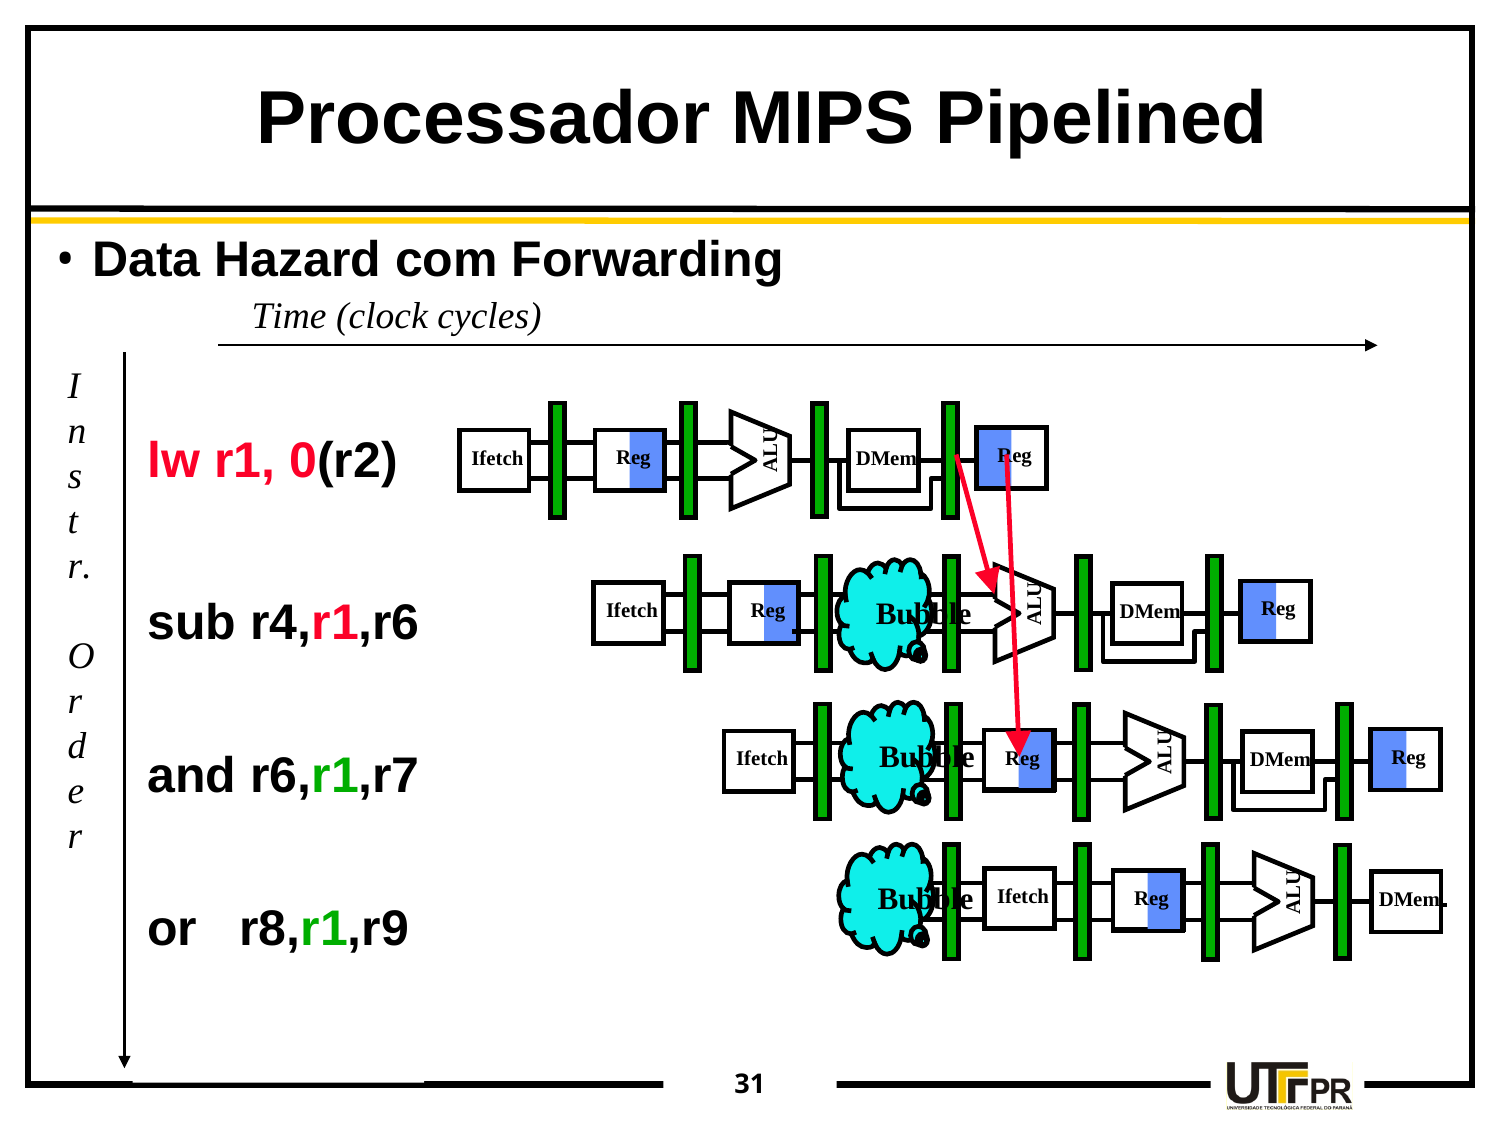

Processador MIPS Pipelined
# Data Hazard com Forwarding
Time (clock cycles)
I
n
s
t
r.
O
r
d
e
r
ALU
Reg
Reg
Ifetch
DMem
lw r1, 0(r2)
ALU
Reg
DMem
Bubble
Reg
Ifetch
sub r4,r1,r6
Bubble
ALU
Reg
DMem
Reg
Ifetch
and r6,r1,r7
Bubble
Ifetch
Reg
ALU
DMem
or r8,r1,r9